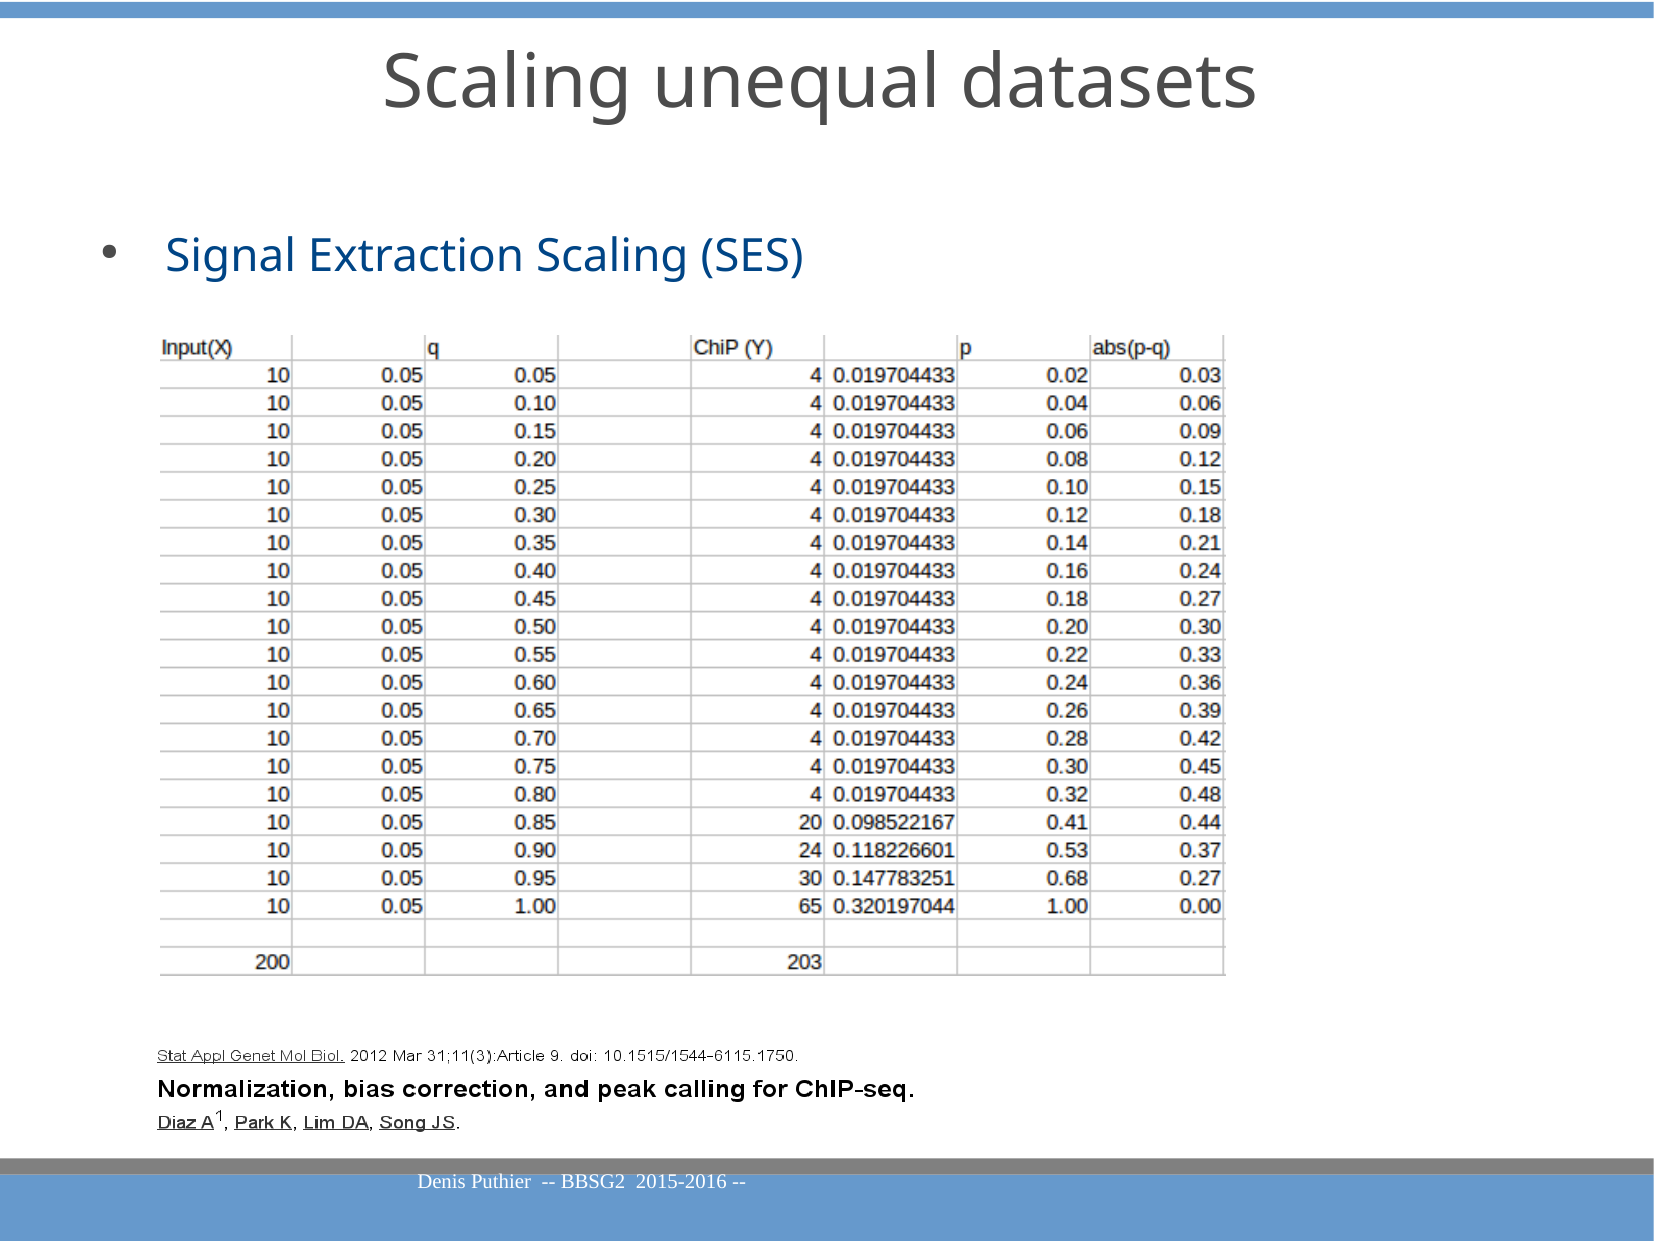

# Scaling unequal datasets
Signal Extraction Scaling (SES)